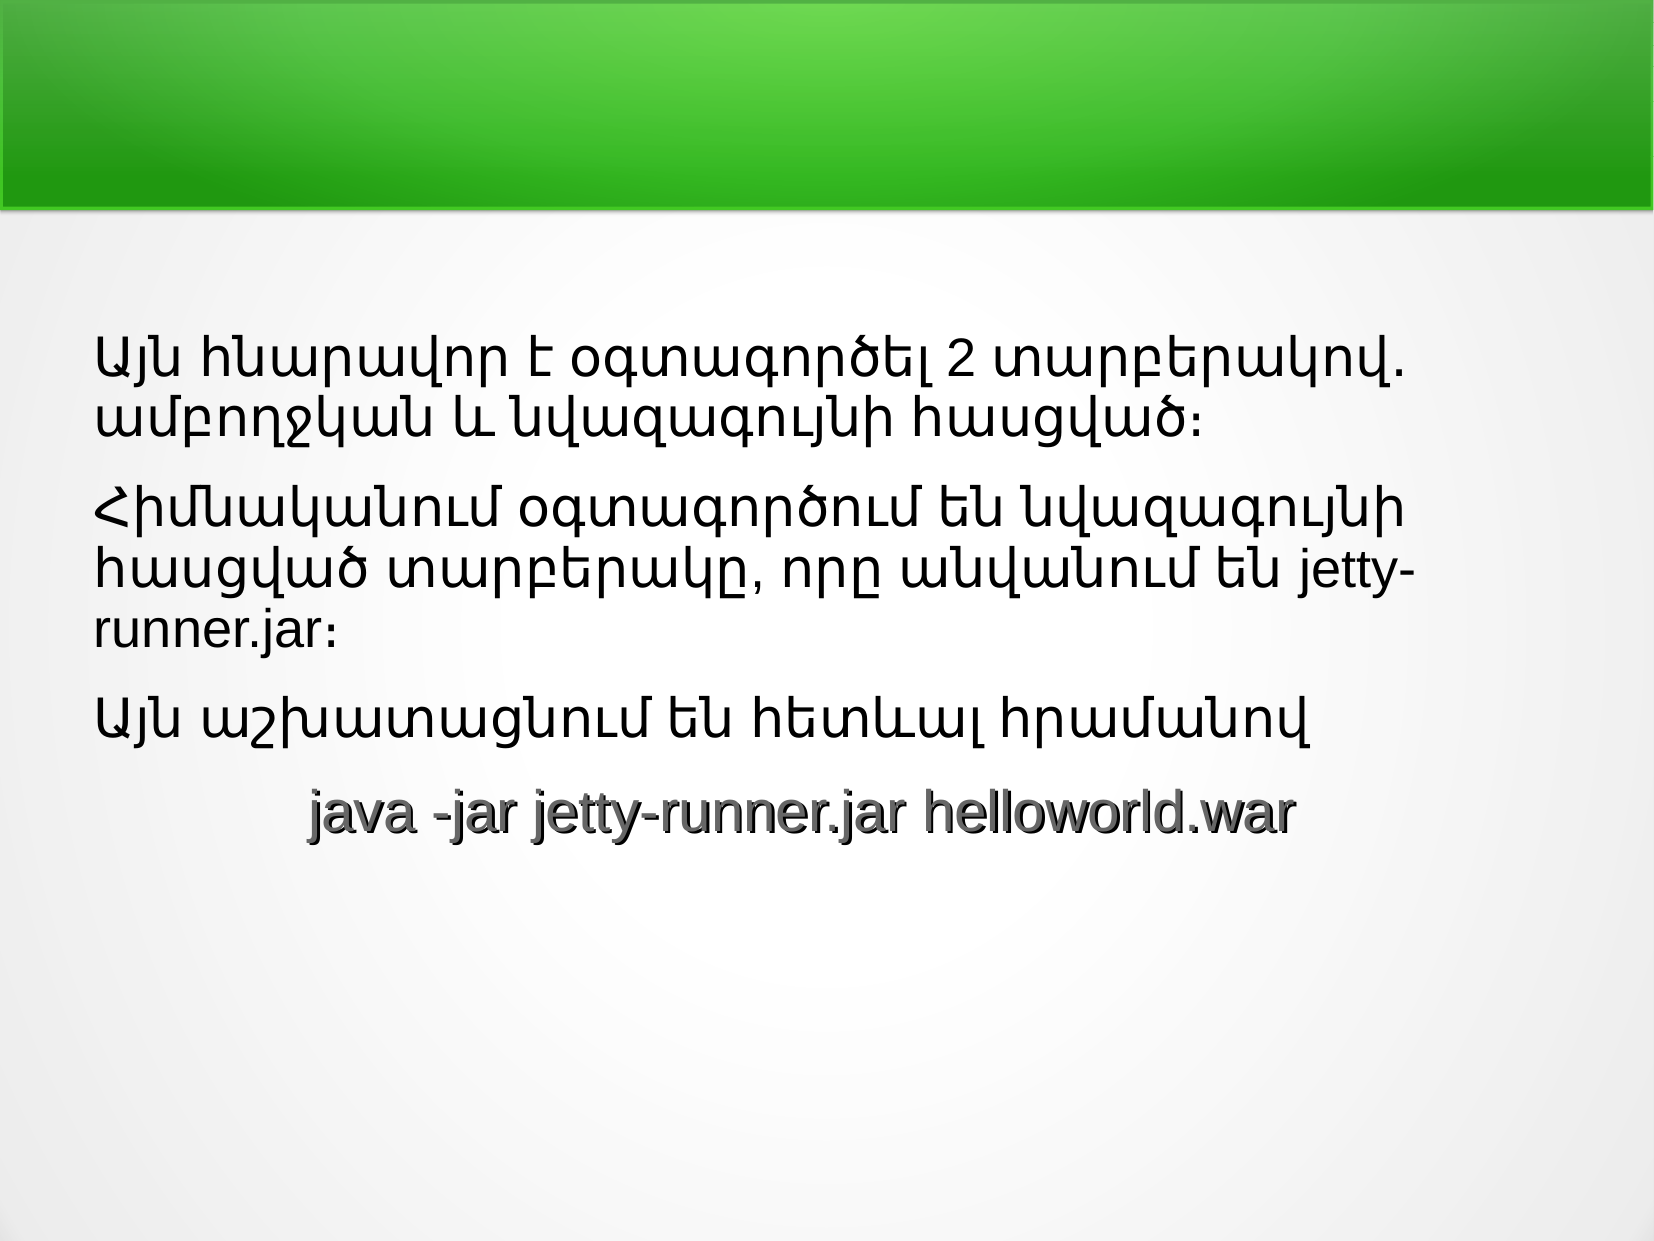

#
Այն հնարավոր է օգտագործել 2 տարբերակով․ ամբողջկան և նվազագույնի հասցված։
Հիմնականում օգտագործում են նվազագույնի հասցված տարբերակը, որը անվանում են jetty-runner.jar։
Այն աշխատացնում են հետևալ հրամանով
java -jar jetty-runner.jar helloworld.war